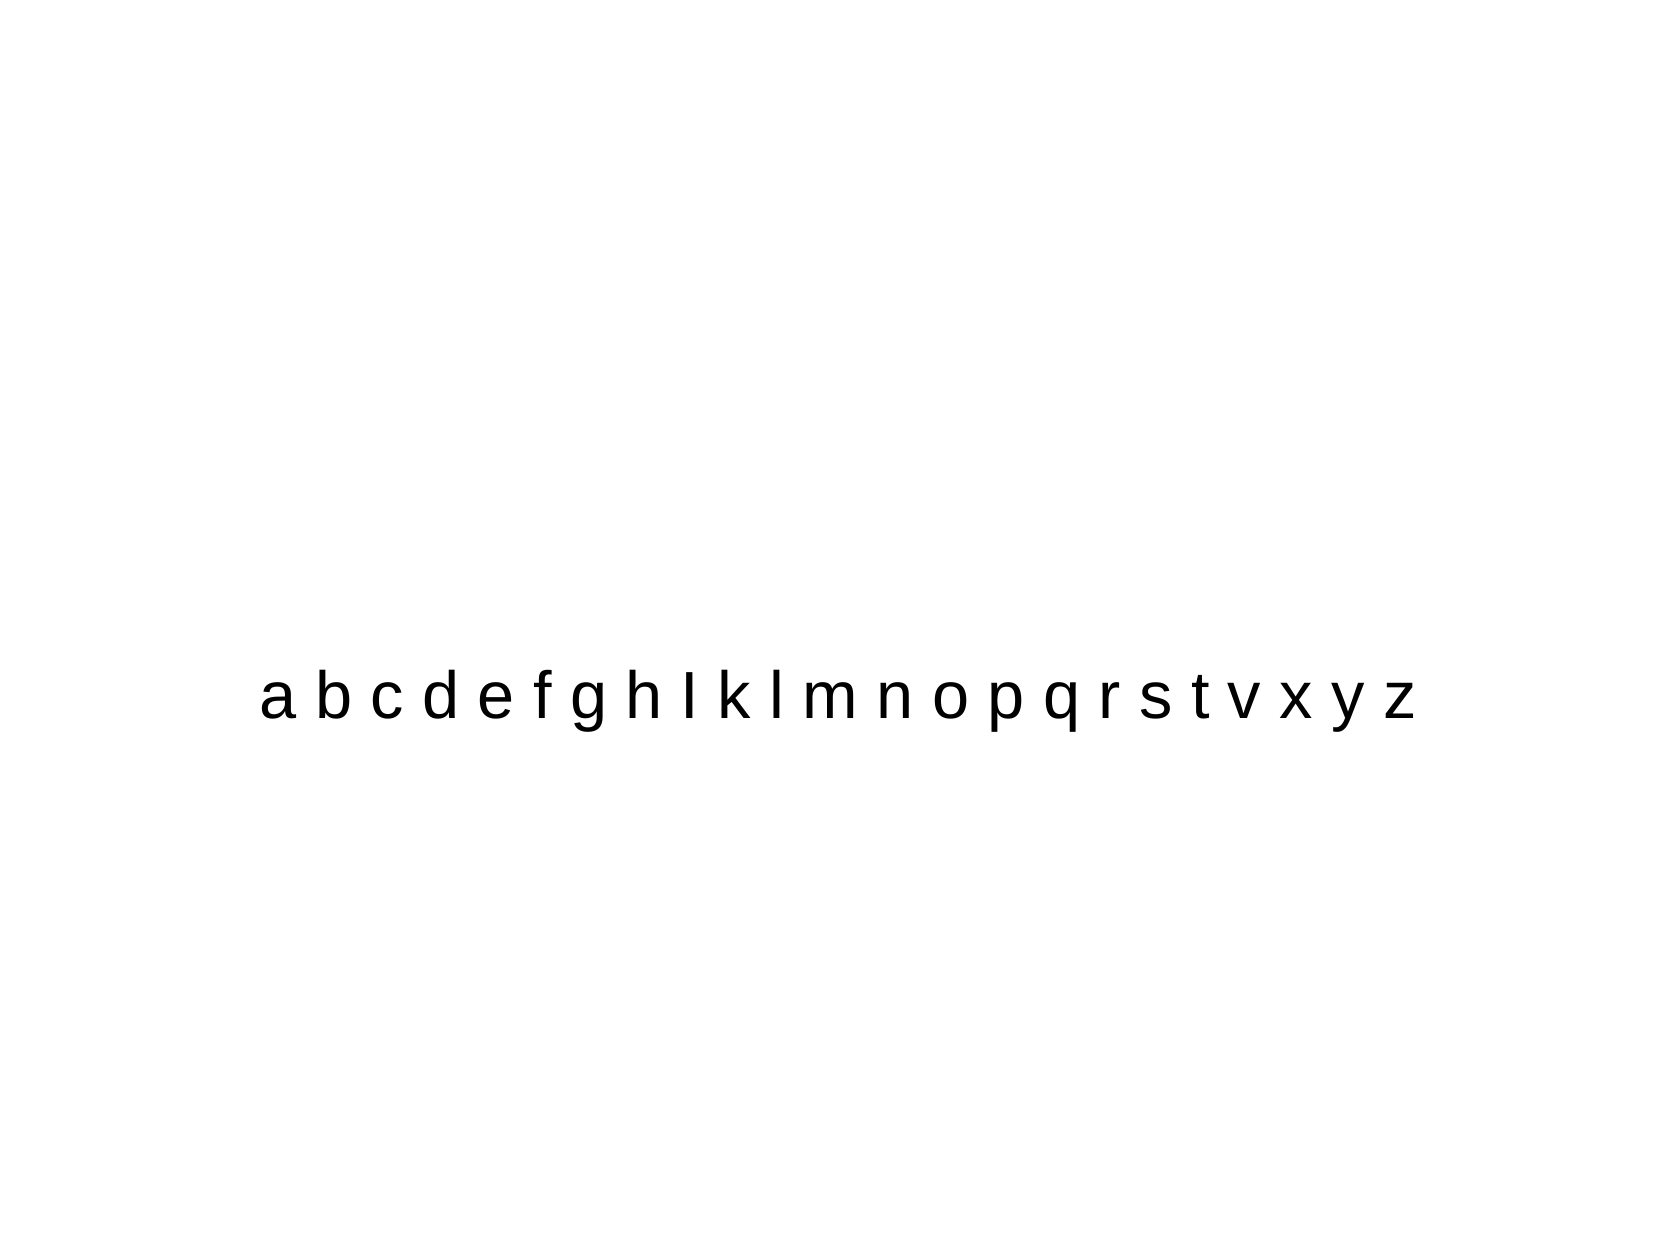

#
a b c d e f g h I k l m n o p q r s t v x y z